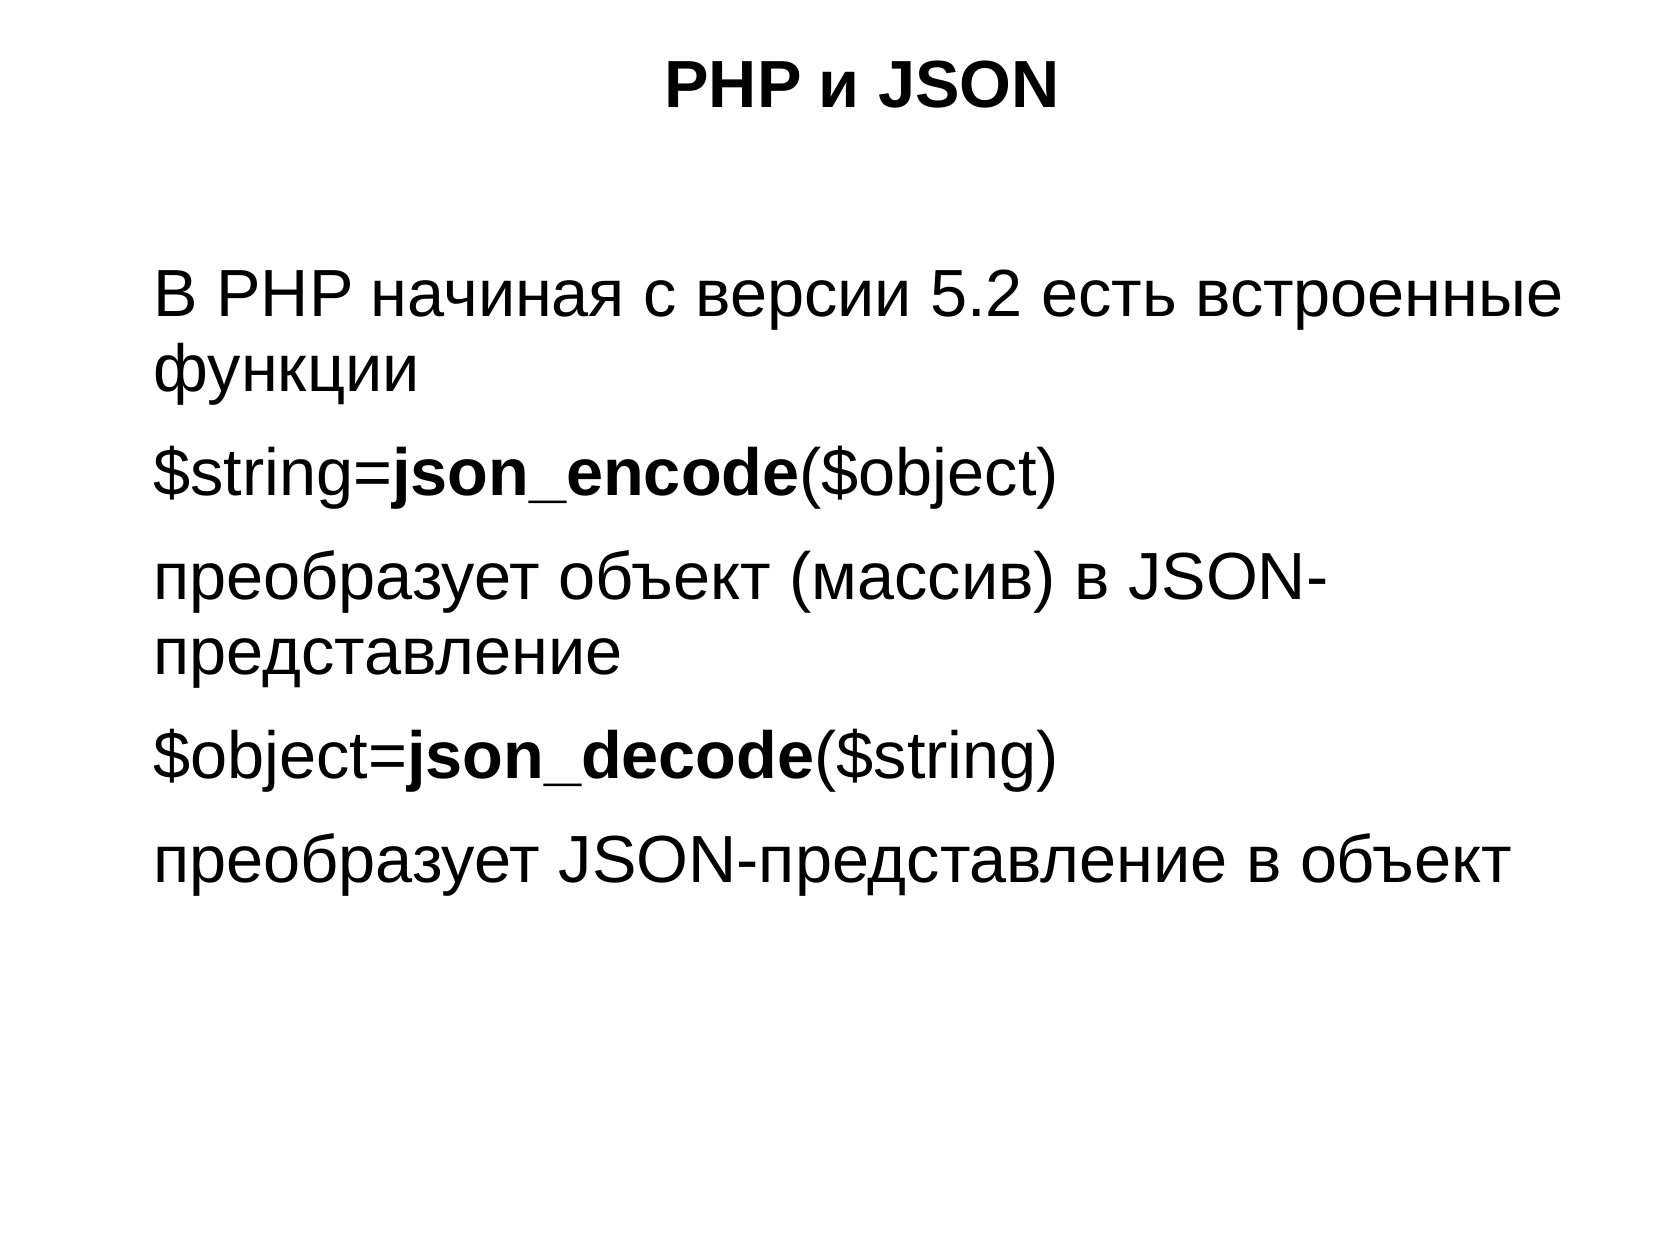

# PHP и JSON
В PHP начиная с версии 5.2 есть встроенные функции
$string=json_encode($object)
преобразует объект (массив) в JSON-представление
$object=json_decode($string)
преобразует JSON-представление в объект